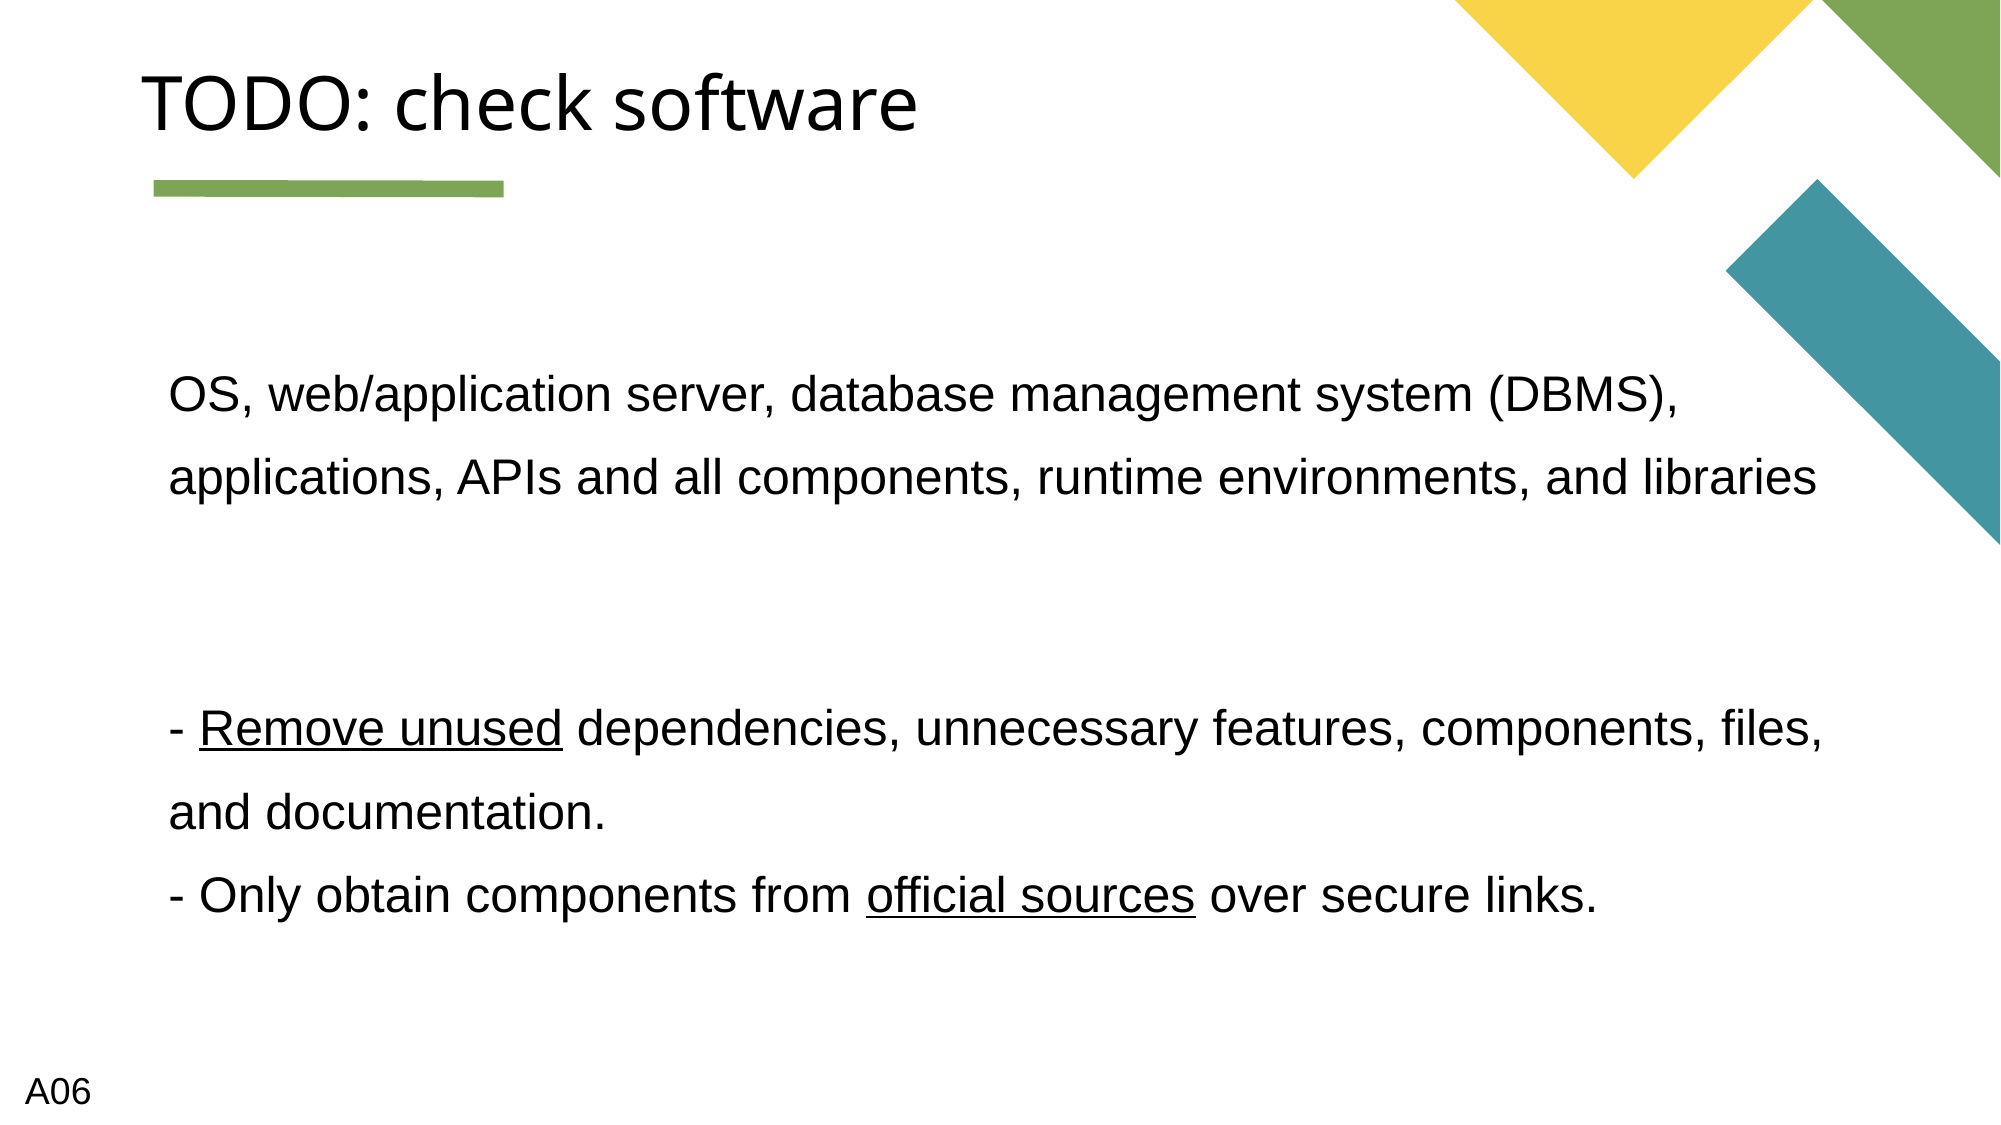

# TODO: check software
OS, web/application server, database management system (DBMS), applications, APIs and all components, runtime environments, and libraries
- Remove unused dependencies, unnecessary features, components, files, and documentation.
- Only obtain components from official sources over secure links.
A06